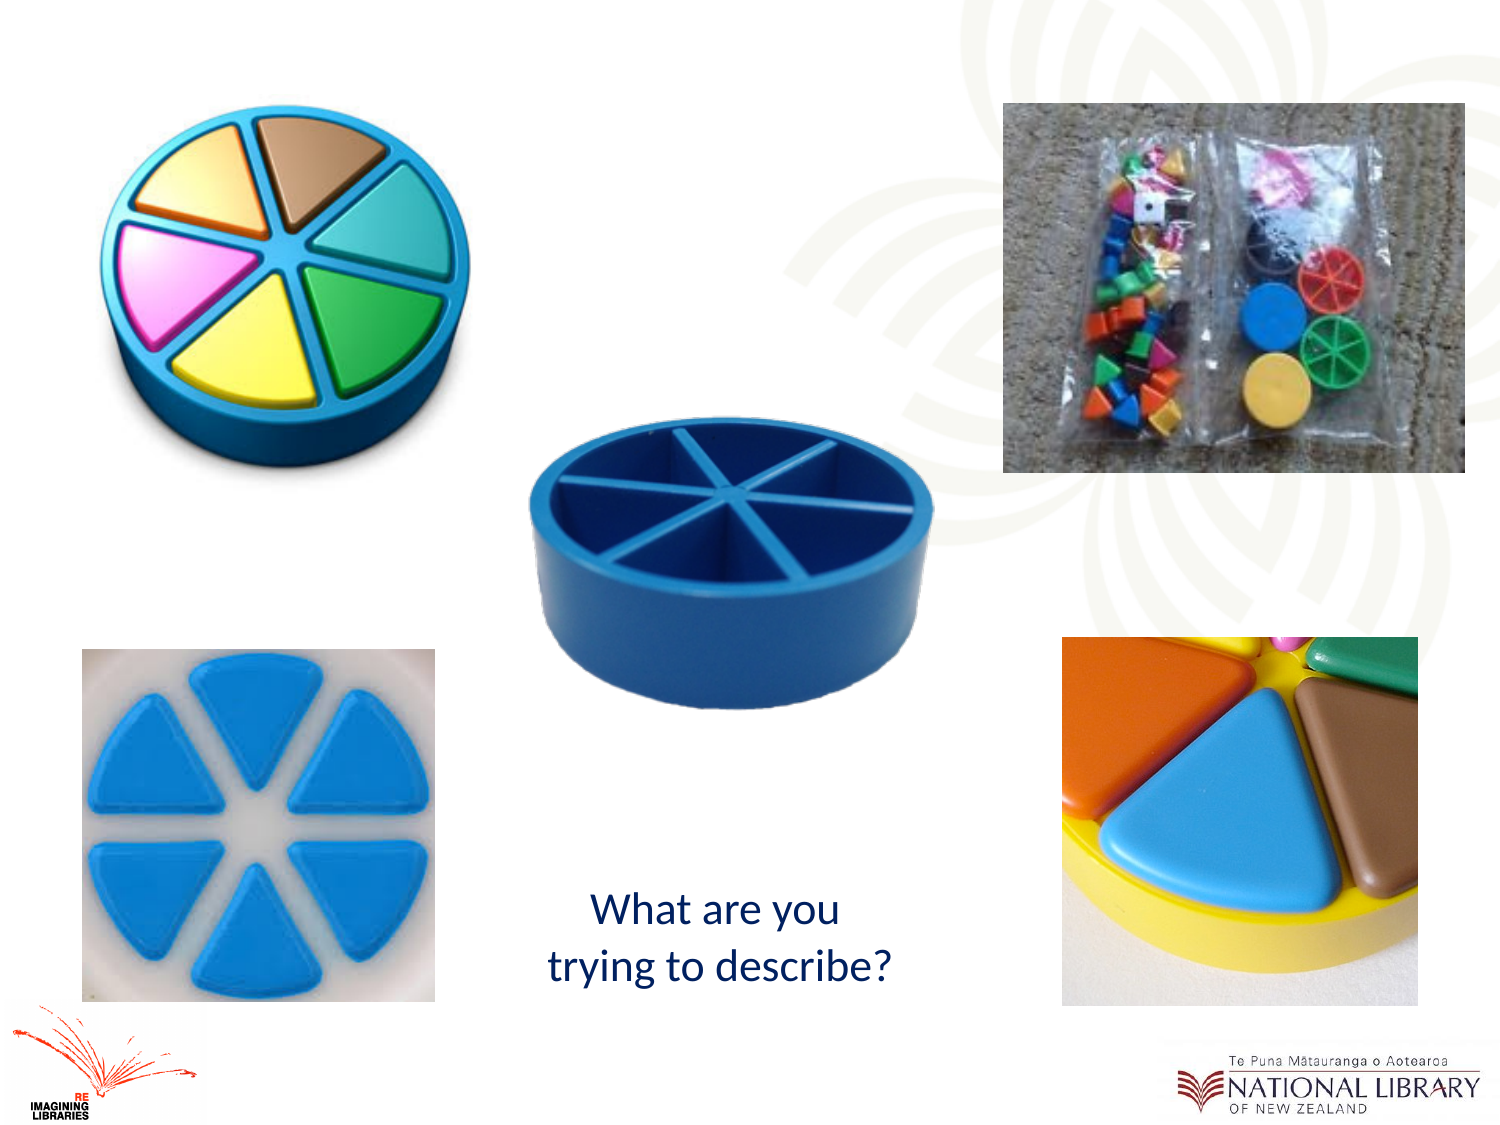

#
What are you
trying to describe?